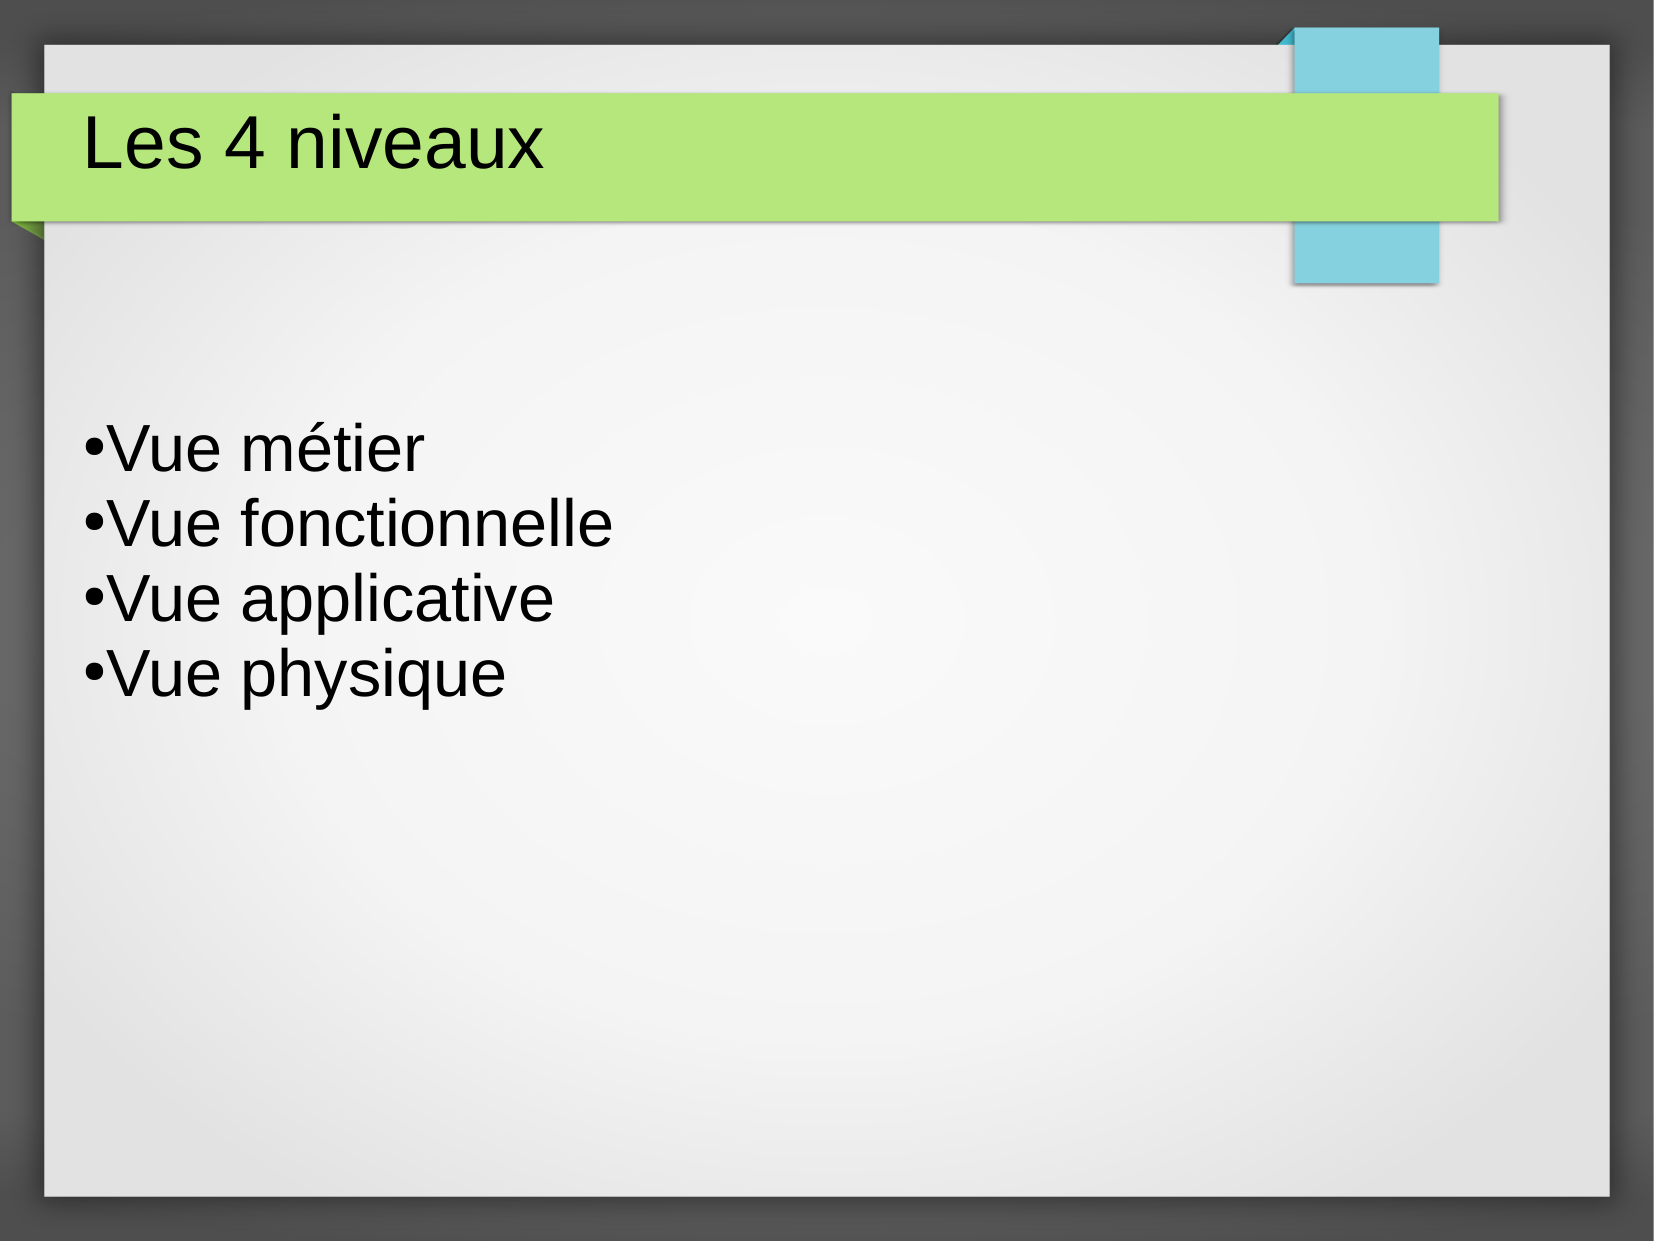

# Les 4 niveaux
Vue métier
Vue fonctionnelle
Vue applicative
Vue physique